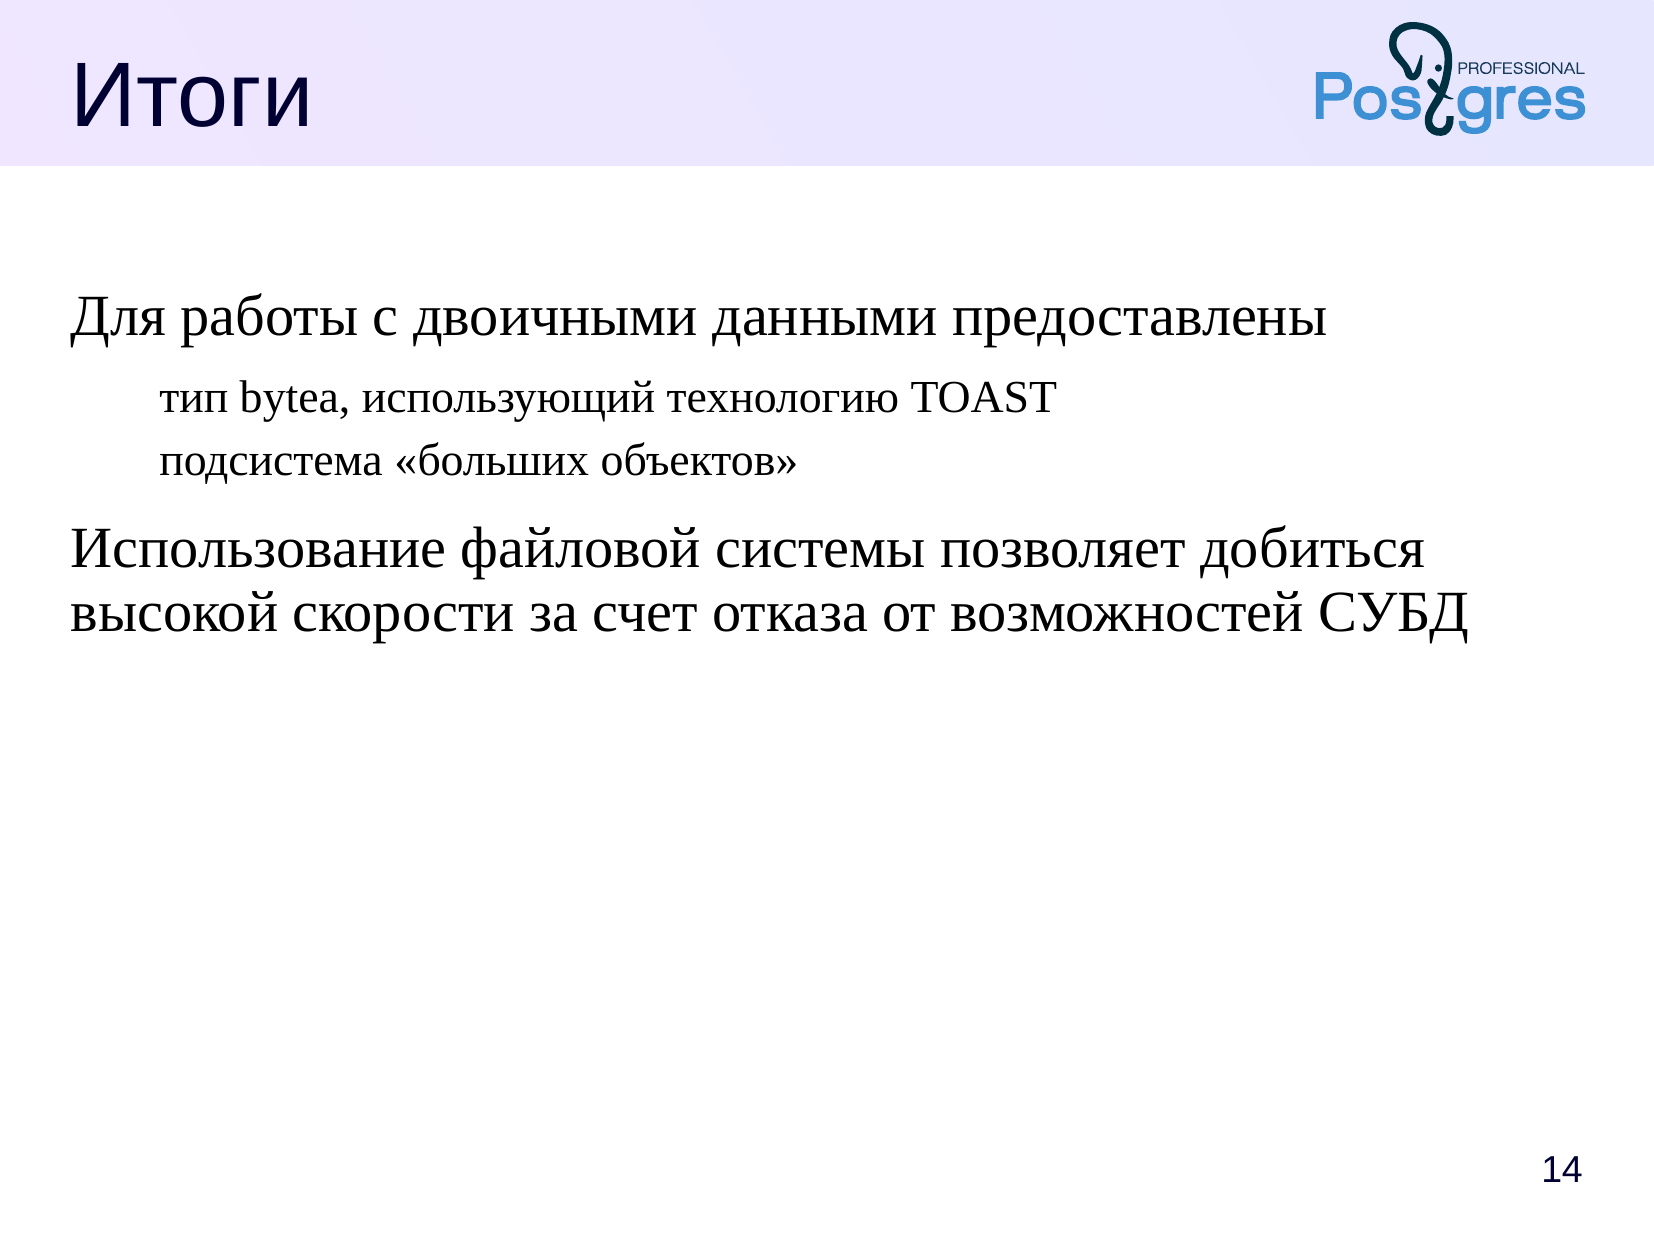

# Итоги
Для работы с двоичными данными предоставлены
тип bytea, использующий технологию TOAST
подсистема «больших объектов»
Использование файловой системы позволяет добиться
высокой скорости за счет отказа от возможностей СУБД